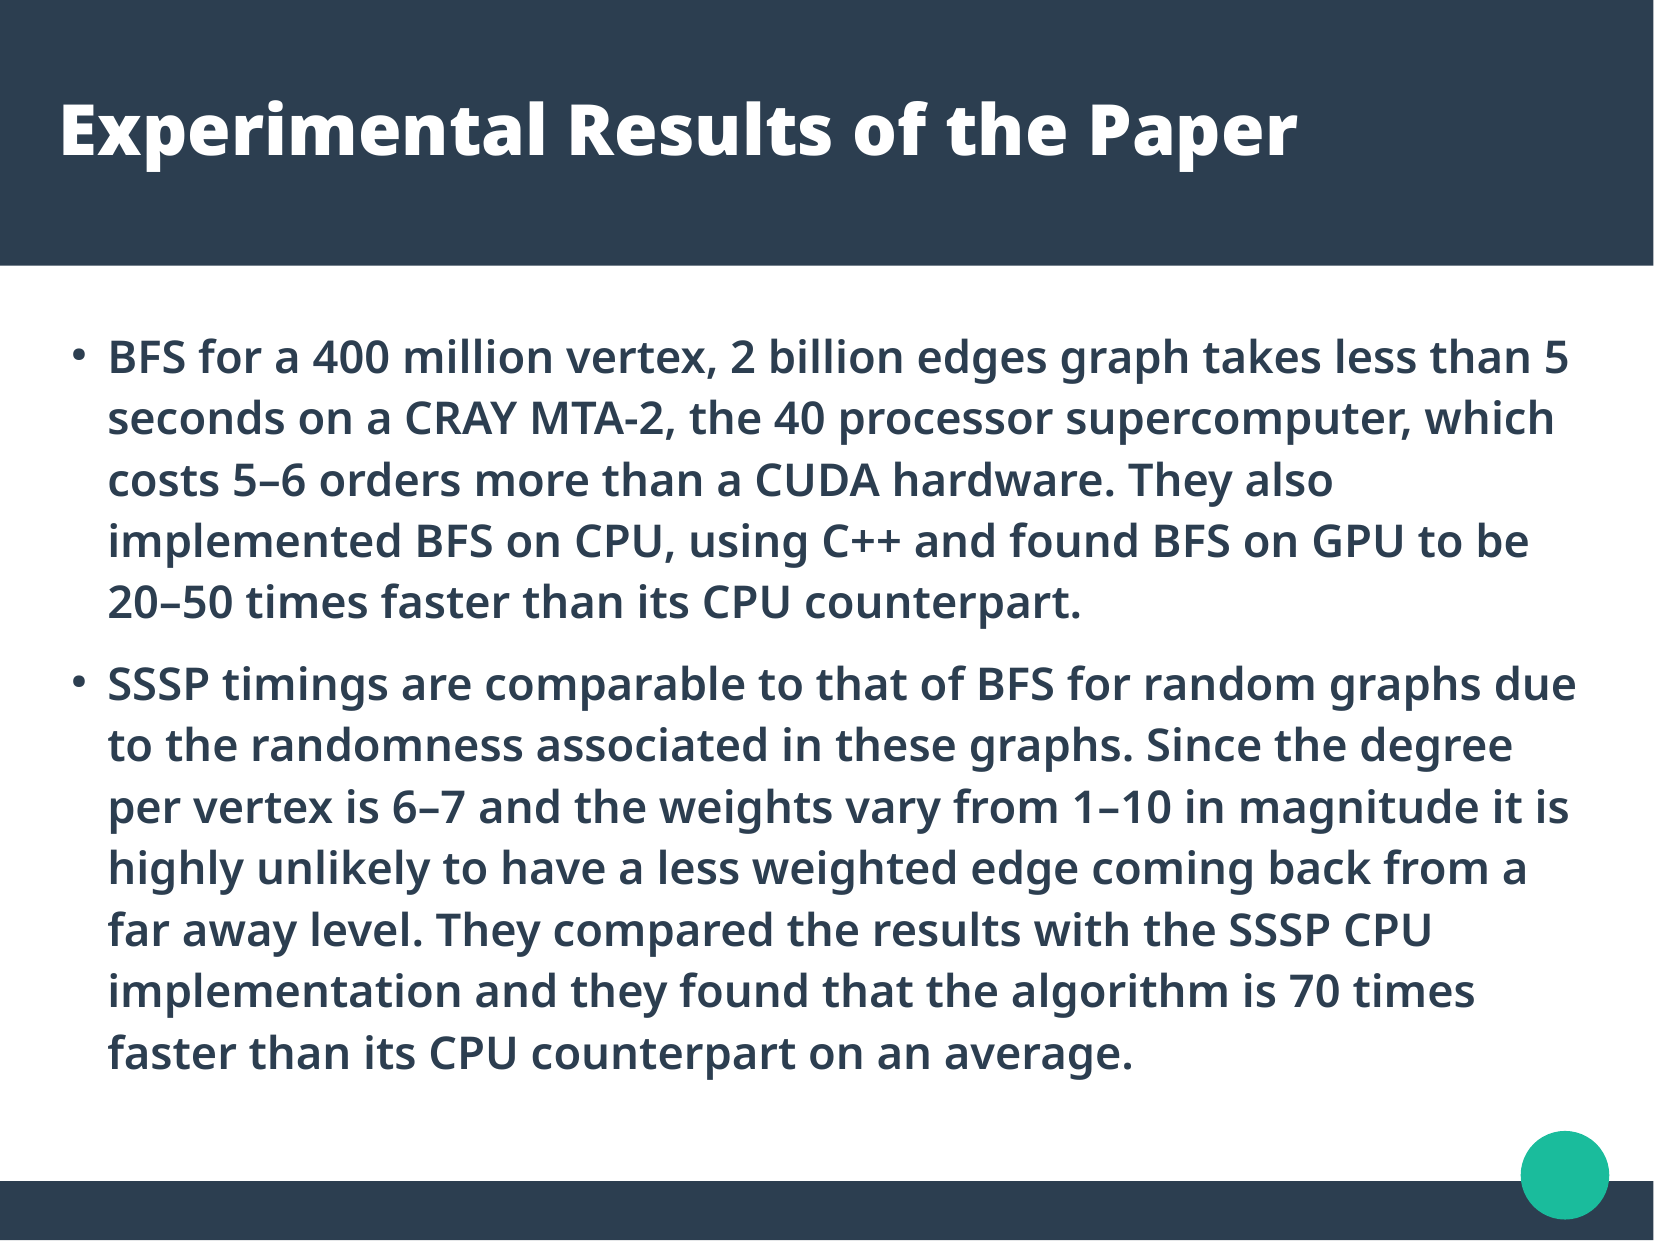

# Experimental Results of the Paper
BFS for a 400 million vertex, 2 billion edges graph takes less than 5 seconds on a CRAY MTA-2, the 40 processor supercomputer, which costs 5–6 orders more than a CUDA hardware. They also implemented BFS on CPU, using C++ and found BFS on GPU to be 20–50 times faster than its CPU counterpart.
SSSP timings are comparable to that of BFS for random graphs due to the randomness associated in these graphs. Since the degree per vertex is 6–7 and the weights vary from 1–10 in magnitude it is highly unlikely to have a less weighted edge coming back from a far away level. They compared the results with the SSSP CPU implementation and they found that the algorithm is 70 times faster than its CPU counterpart on an average.